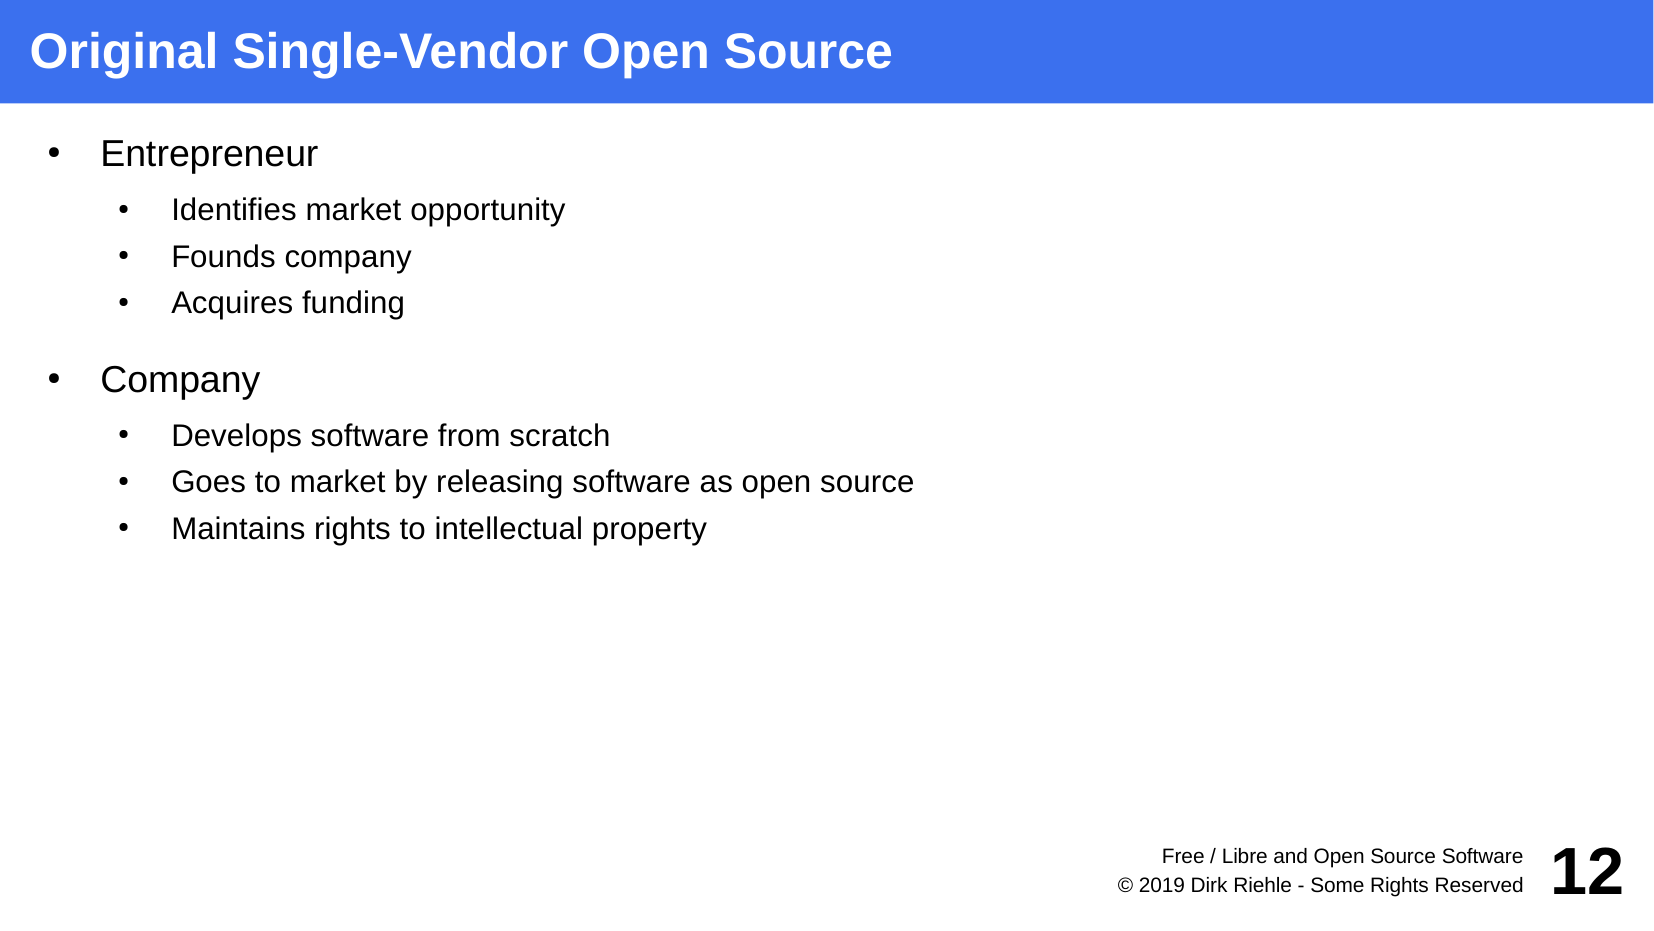

# Original Single-Vendor Open Source
Entrepreneur
Identifies market opportunity
Founds company
Acquires funding
Company
Develops software from scratch
Goes to market by releasing software as open source
Maintains rights to intellectual property
Free / Libre and Open Source Software
12
© 2019 Dirk Riehle - Some Rights Reserved